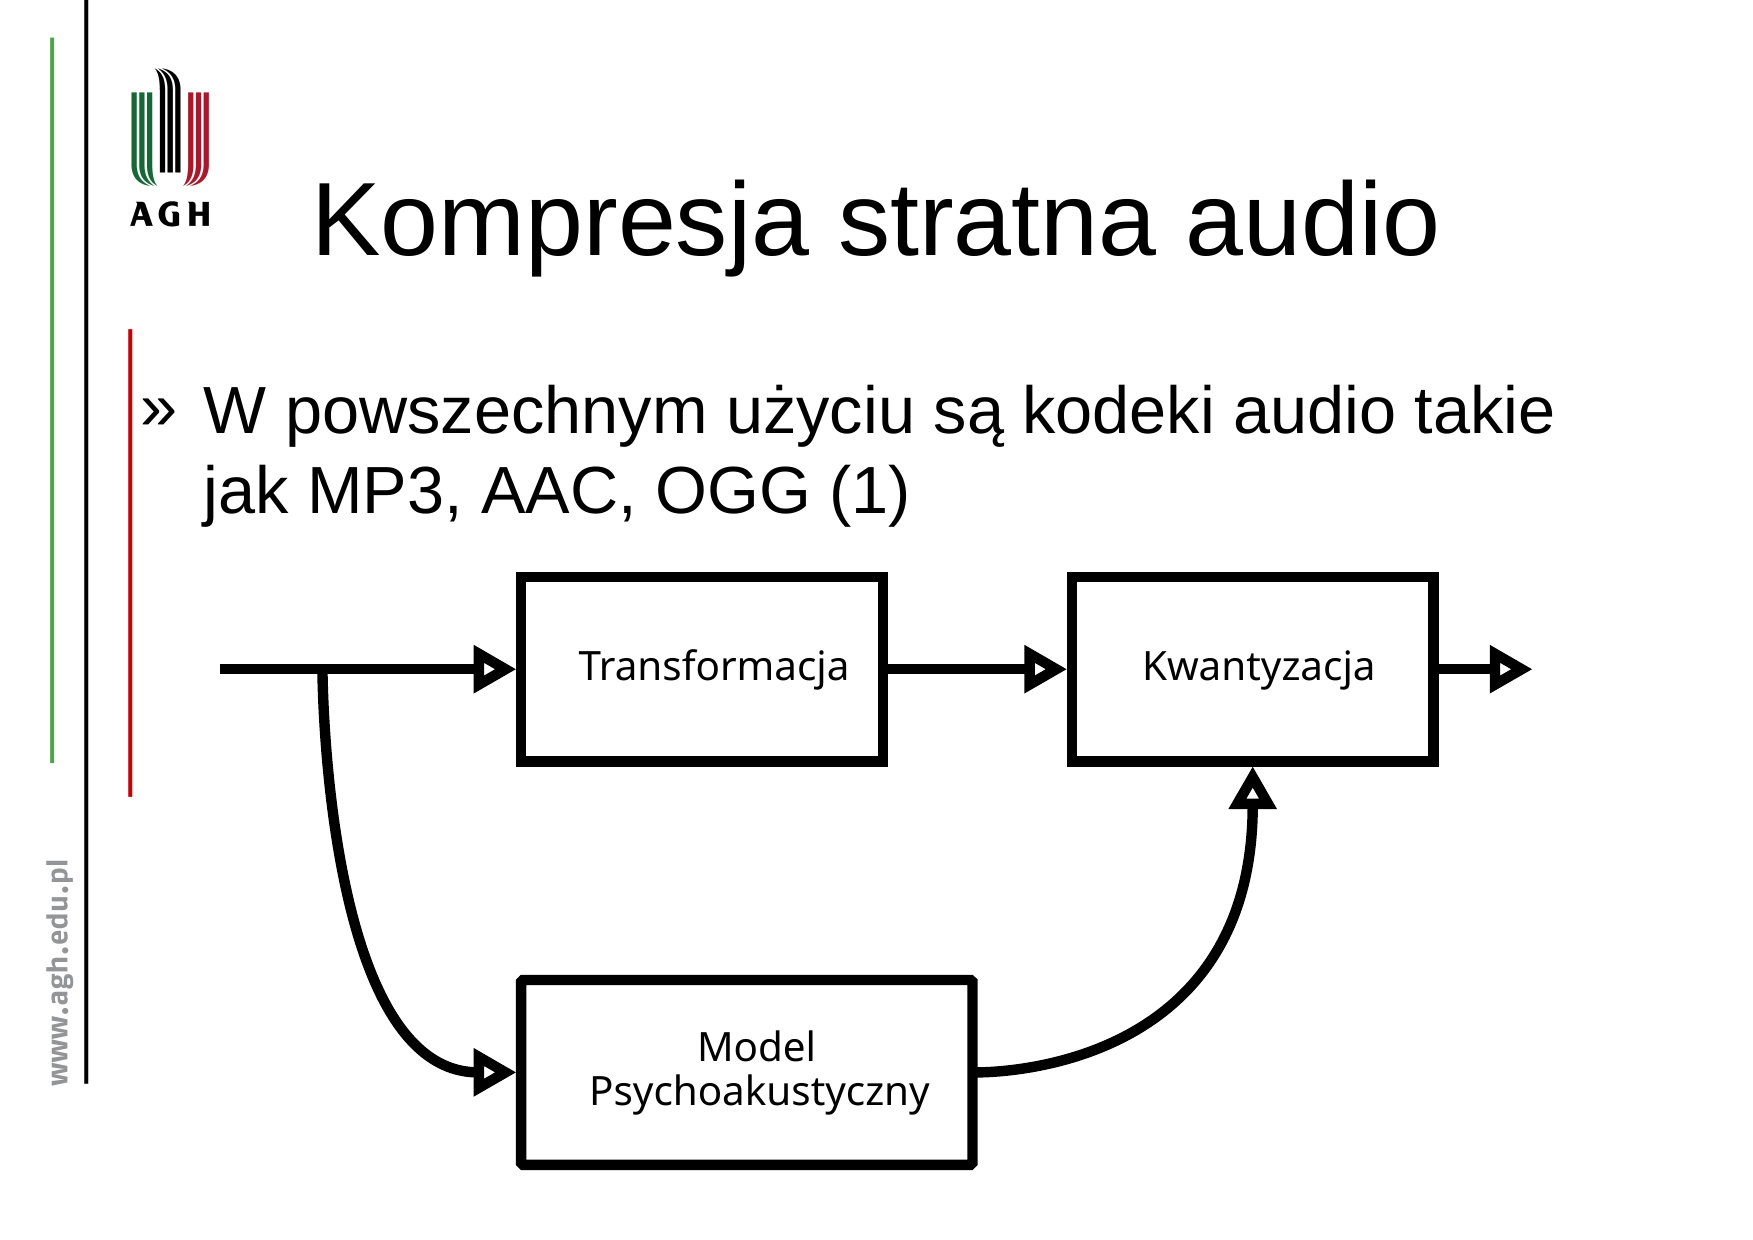

# Kompresja stratna audio
W powszechnym użyciu są kodeki audio takie jak MP3, AAC, OGG (1)